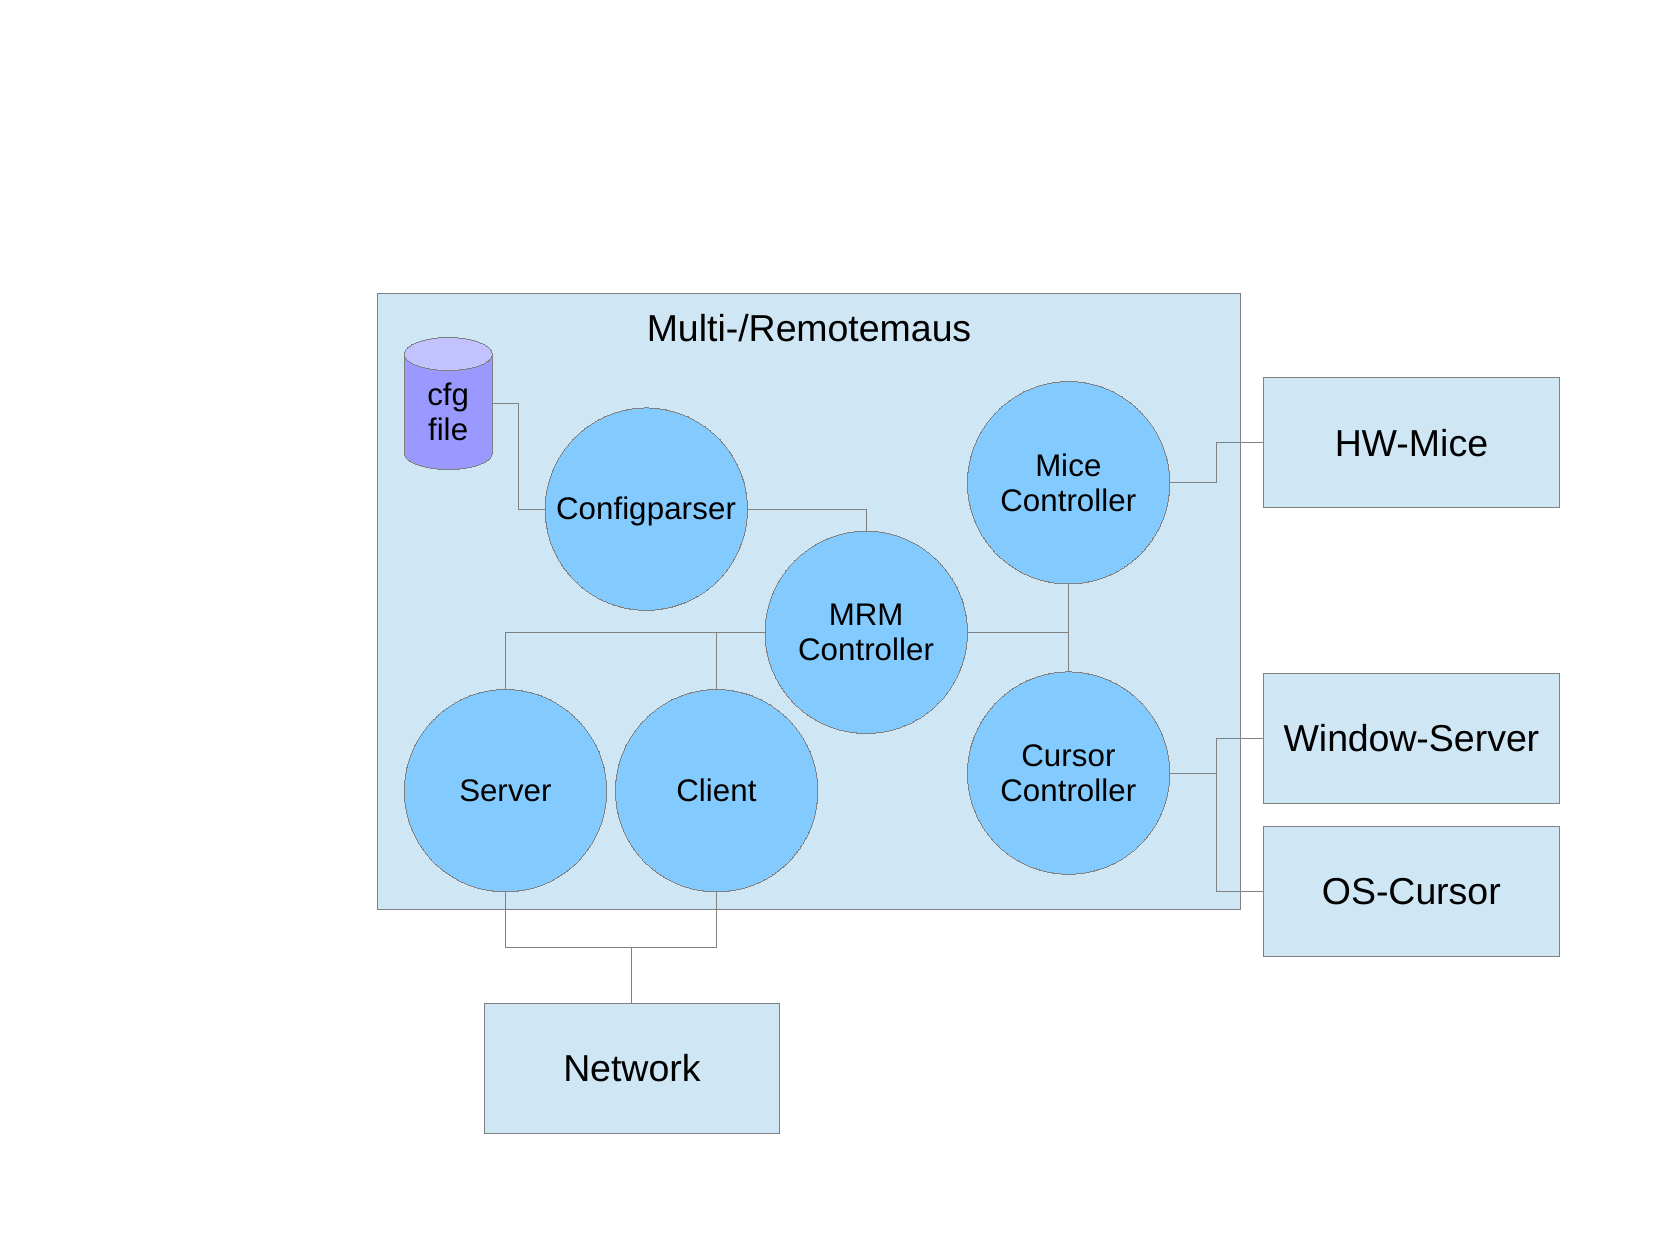

Multi-/Remotemaus
cfg
file
HW-Mice
Mice
Controller
Configparser
MRM
Controller
Cursor
Controller
Window-Server
Server
Client
OS-Cursor
Network